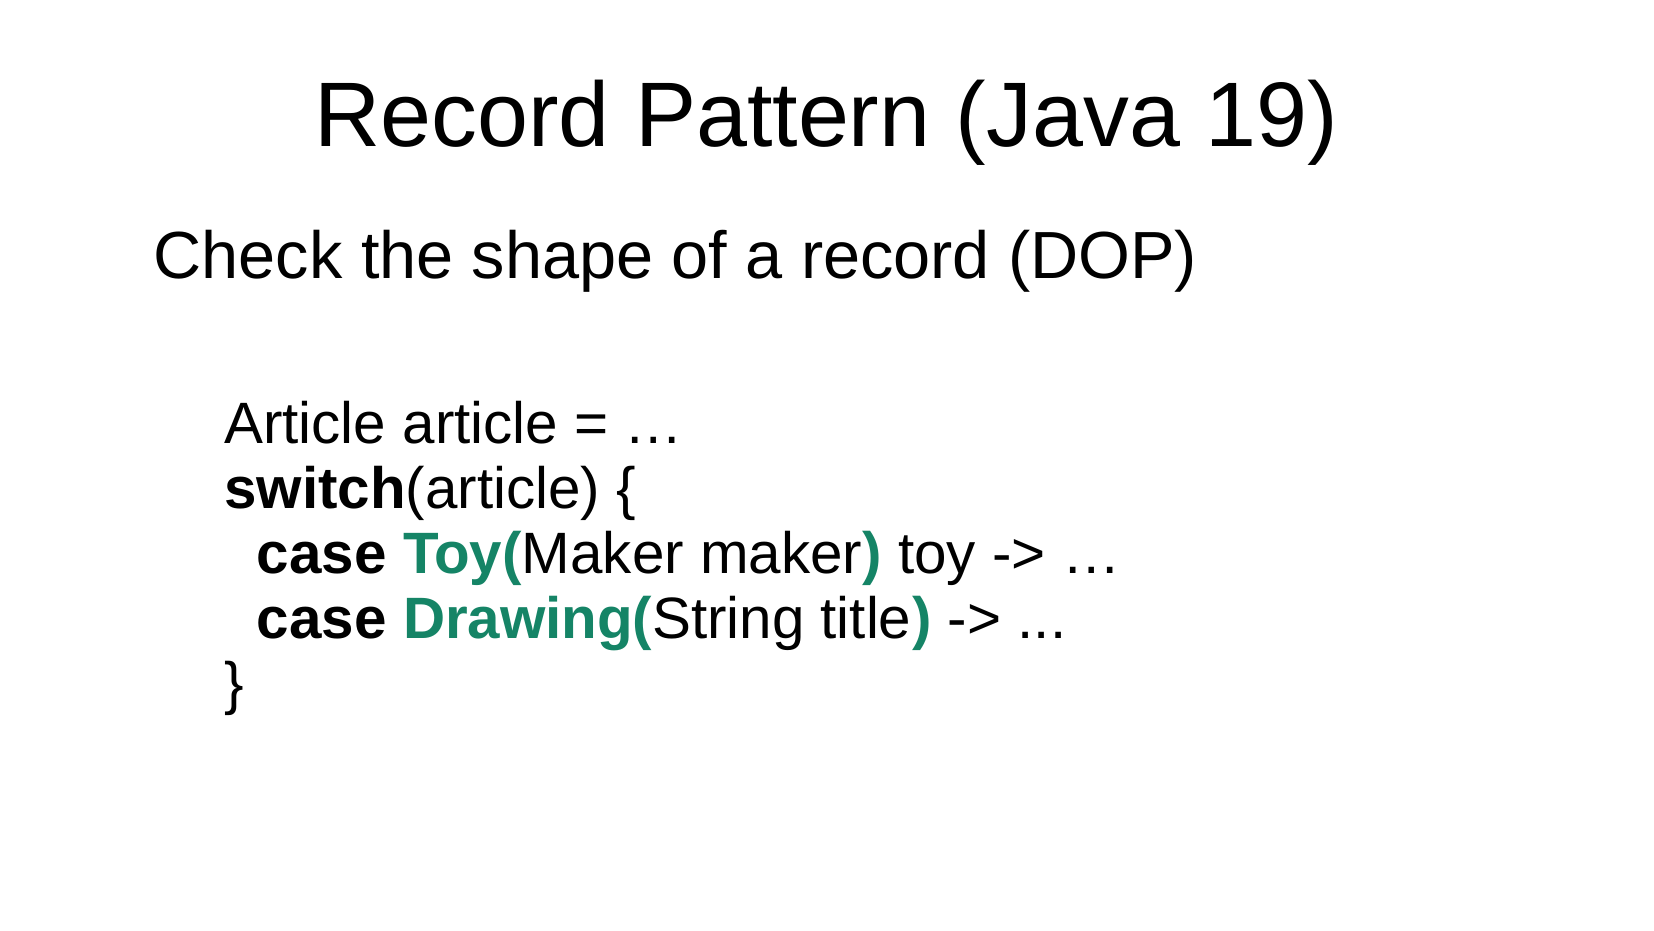

# Record Pattern (Java 19)
Check the shape of a record (DOP)
Article article = …
switch(article) {
 case Toy(Maker maker) toy -> …
 case Drawing(String title) -> ...
}